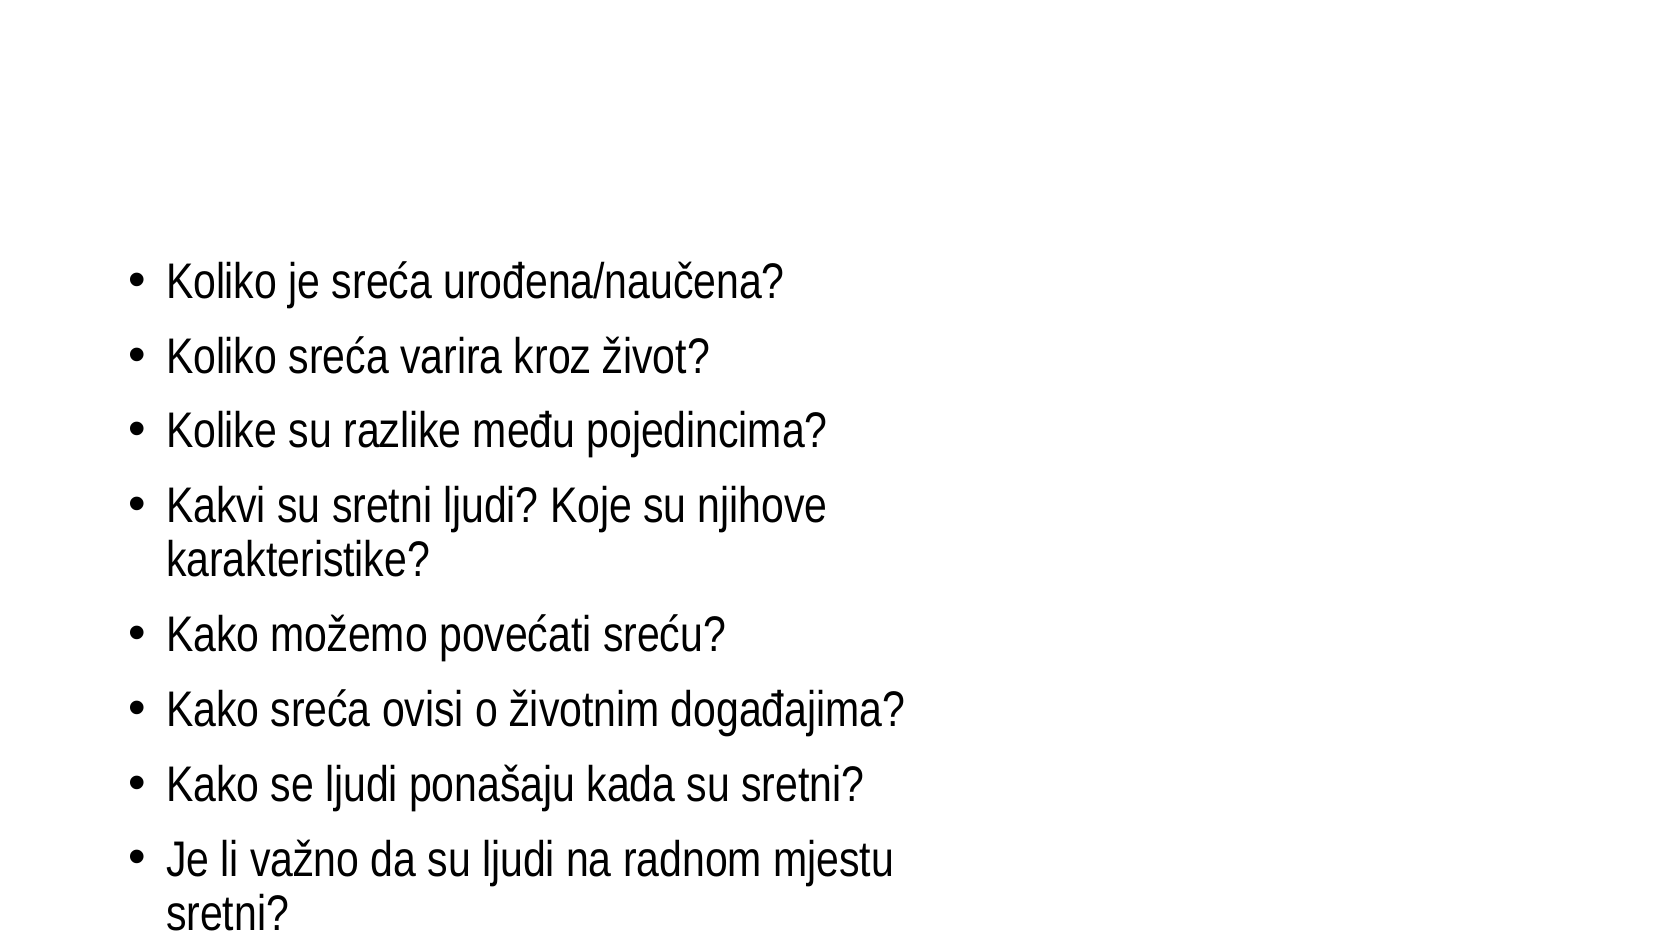

#
Koliko je sreća urođena/naučena?
Koliko sreća varira kroz život?
Kolike su razlike među pojedincima?
Kakvi su sretni ljudi? Koje su njihove karakteristike?
Kako možemo povećati sreću?
Kako sreća ovisi o životnim događajima?
Kako se ljudi ponašaju kada su sretni?
Je li važno da su ljudi na radnom mjestu sretni?